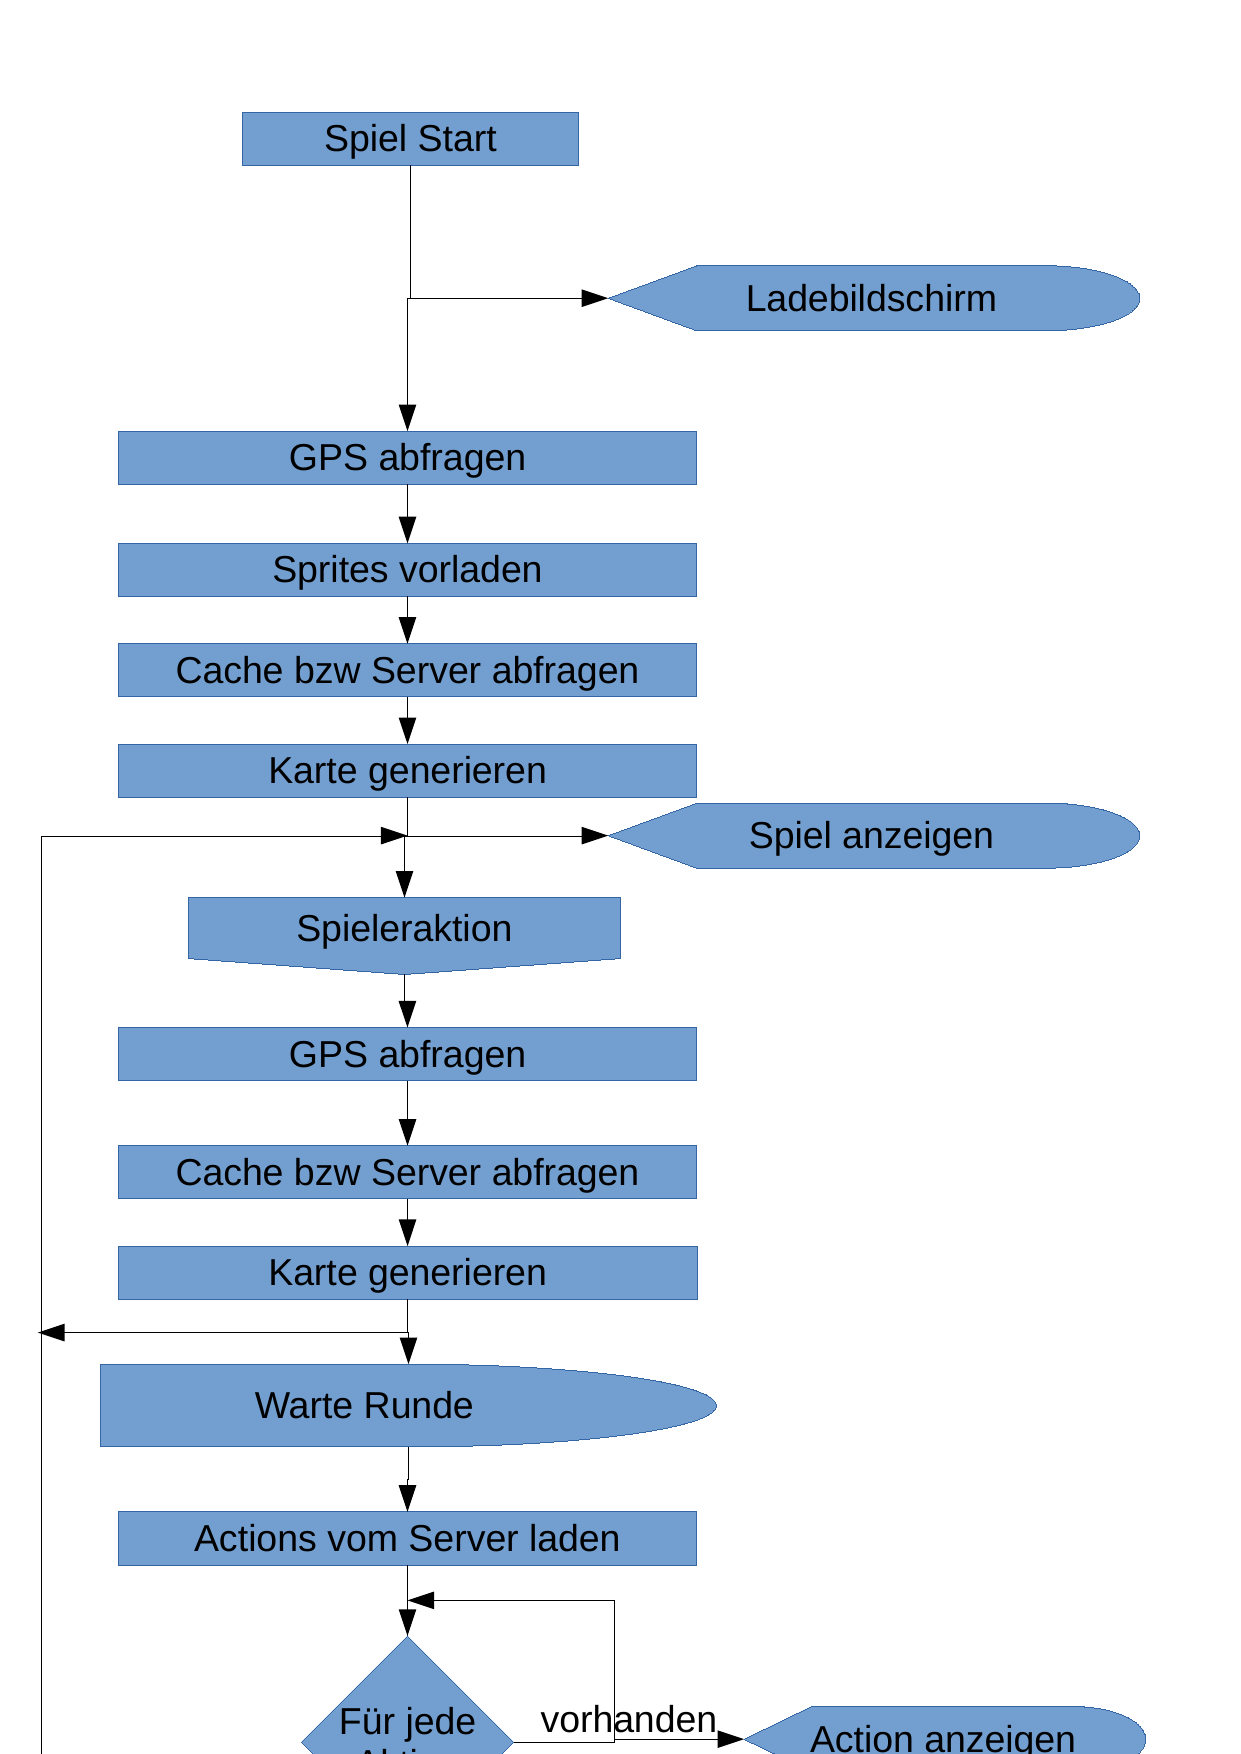

Spiel Start
Ladebildschirm
GPS abfragen
Sprites vorladen
Cache bzw Server abfragen
Karte generieren
Spiel anzeigen
Spieleraktion
GPS abfragen
Cache bzw Server abfragen
Karte generieren
Warte Runde
Actions vom Server laden
Für jede
Aktion
Action anzeigen